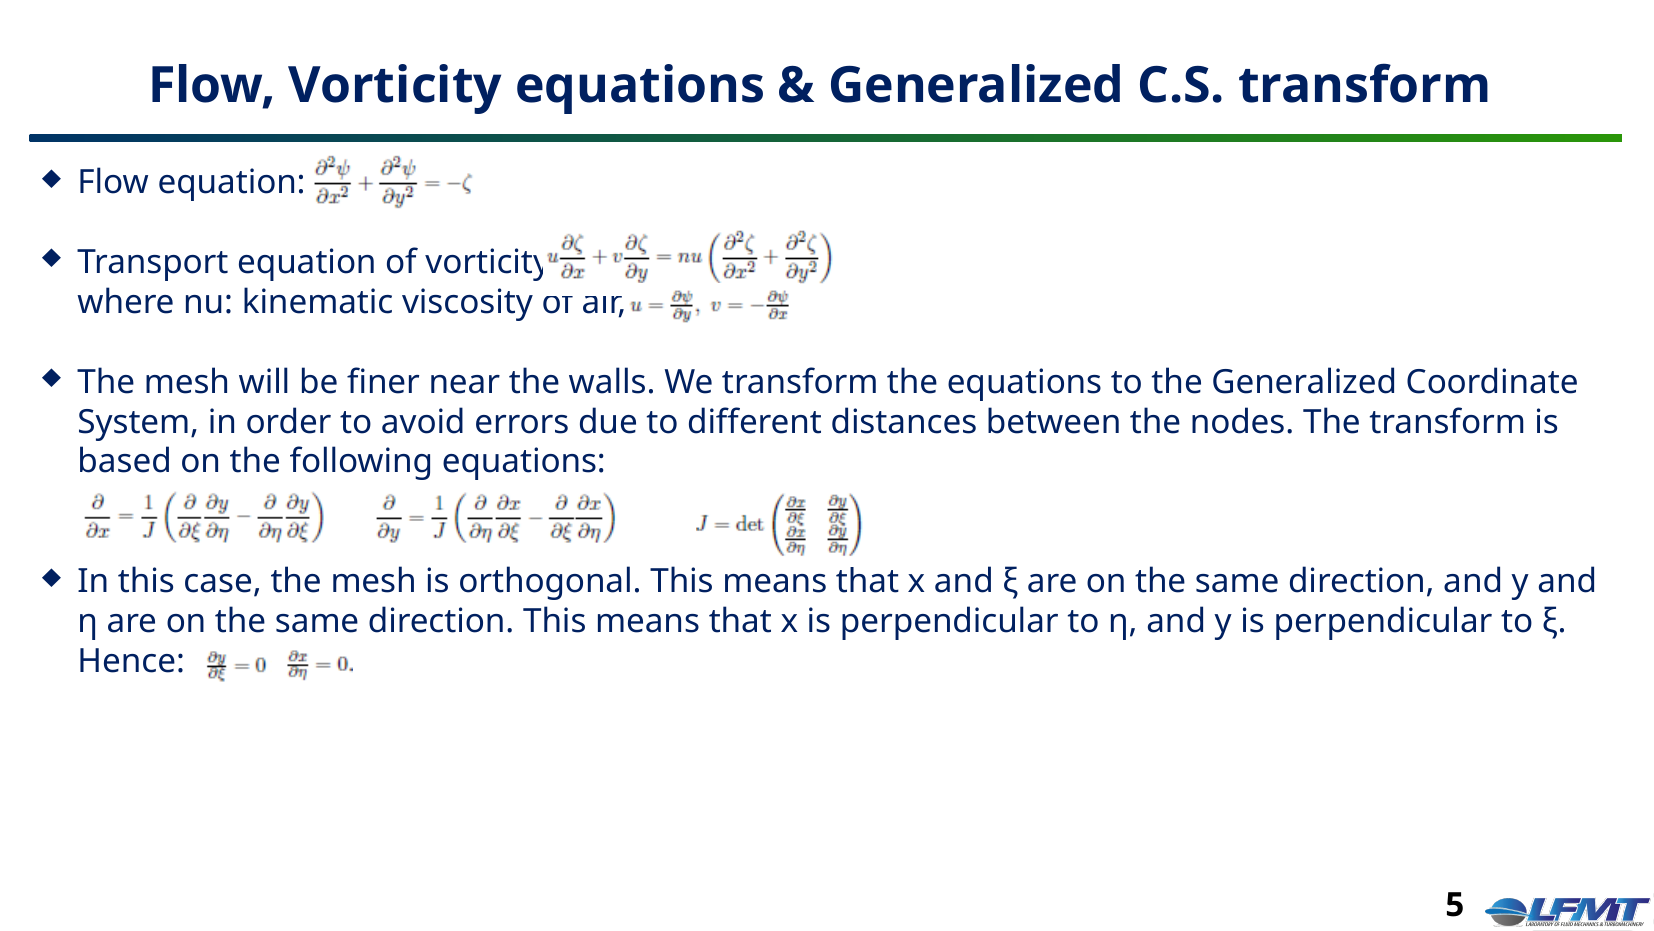

# Flow, Vorticity equations & Generalized C.S. transform
Flow equation:
Transport equation of vorticity:
where nu: kinematic viscosity of air,
The mesh will be finer near the walls. We transform the equations to the Generalized Coordinate System, in order to avoid errors due to different distances between the nodes. The transform is based on the following equations:
In this case, the mesh is orthogonal. This means that x and ξ are on the same direction, and y and η are on the same direction. This means that x is perpendicular to η, and y is perpendicular to ξ.
Hence: